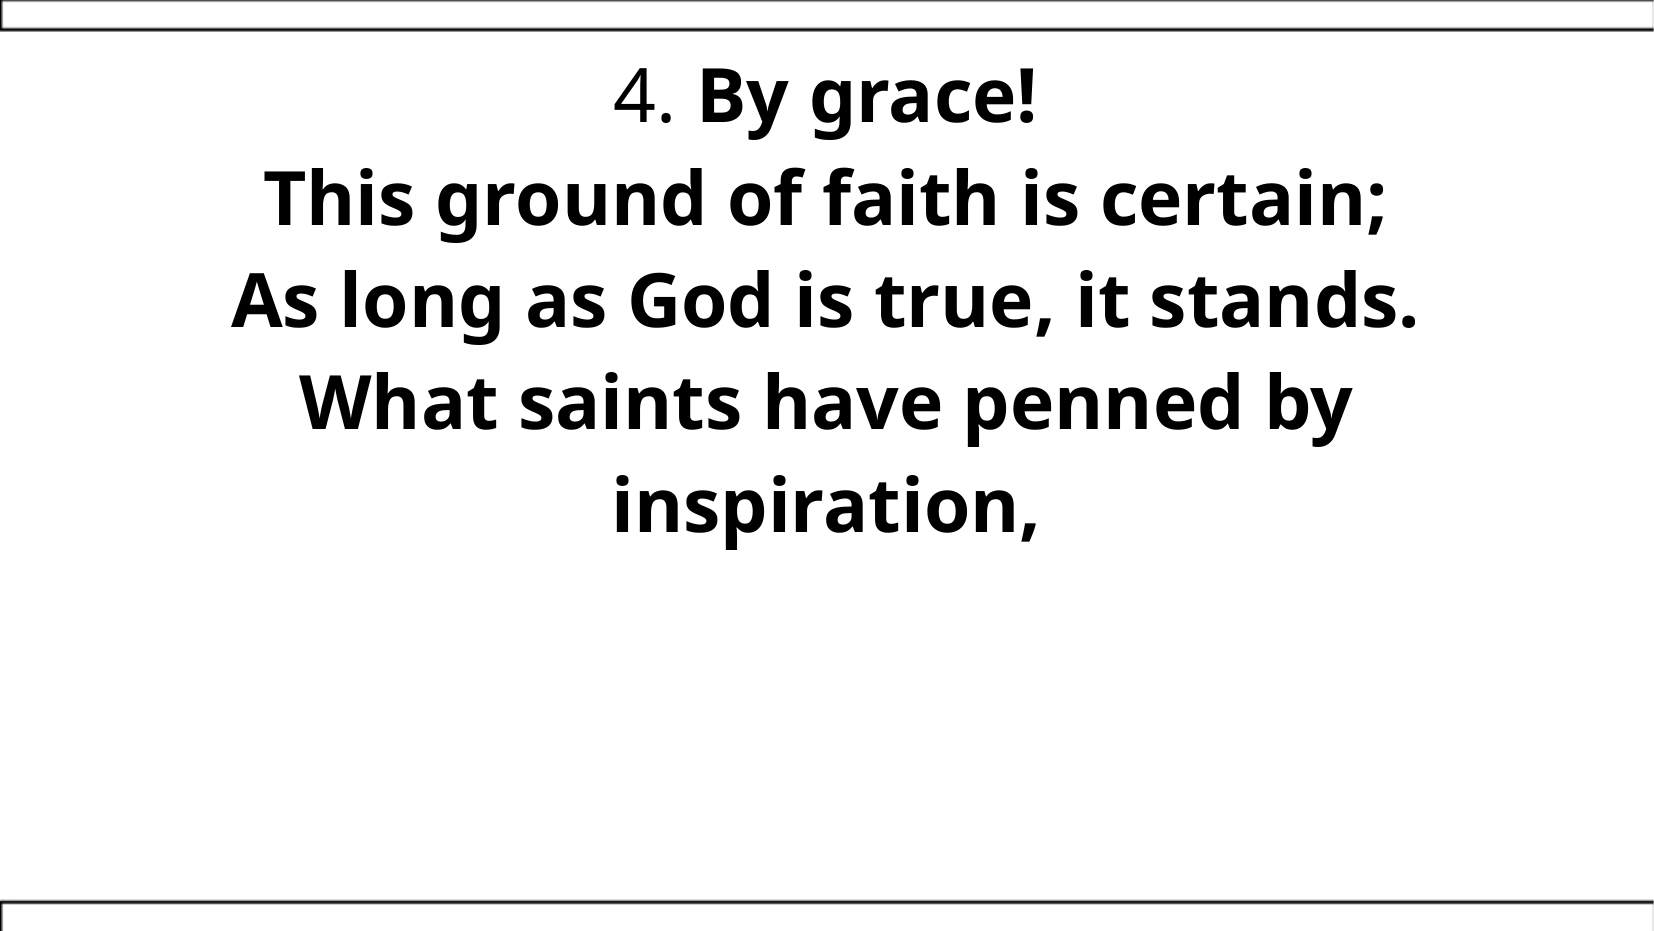

4. By grace!
This ground of faith is certain;
As long as God is true, it stands.
What saints have penned by inspiration,